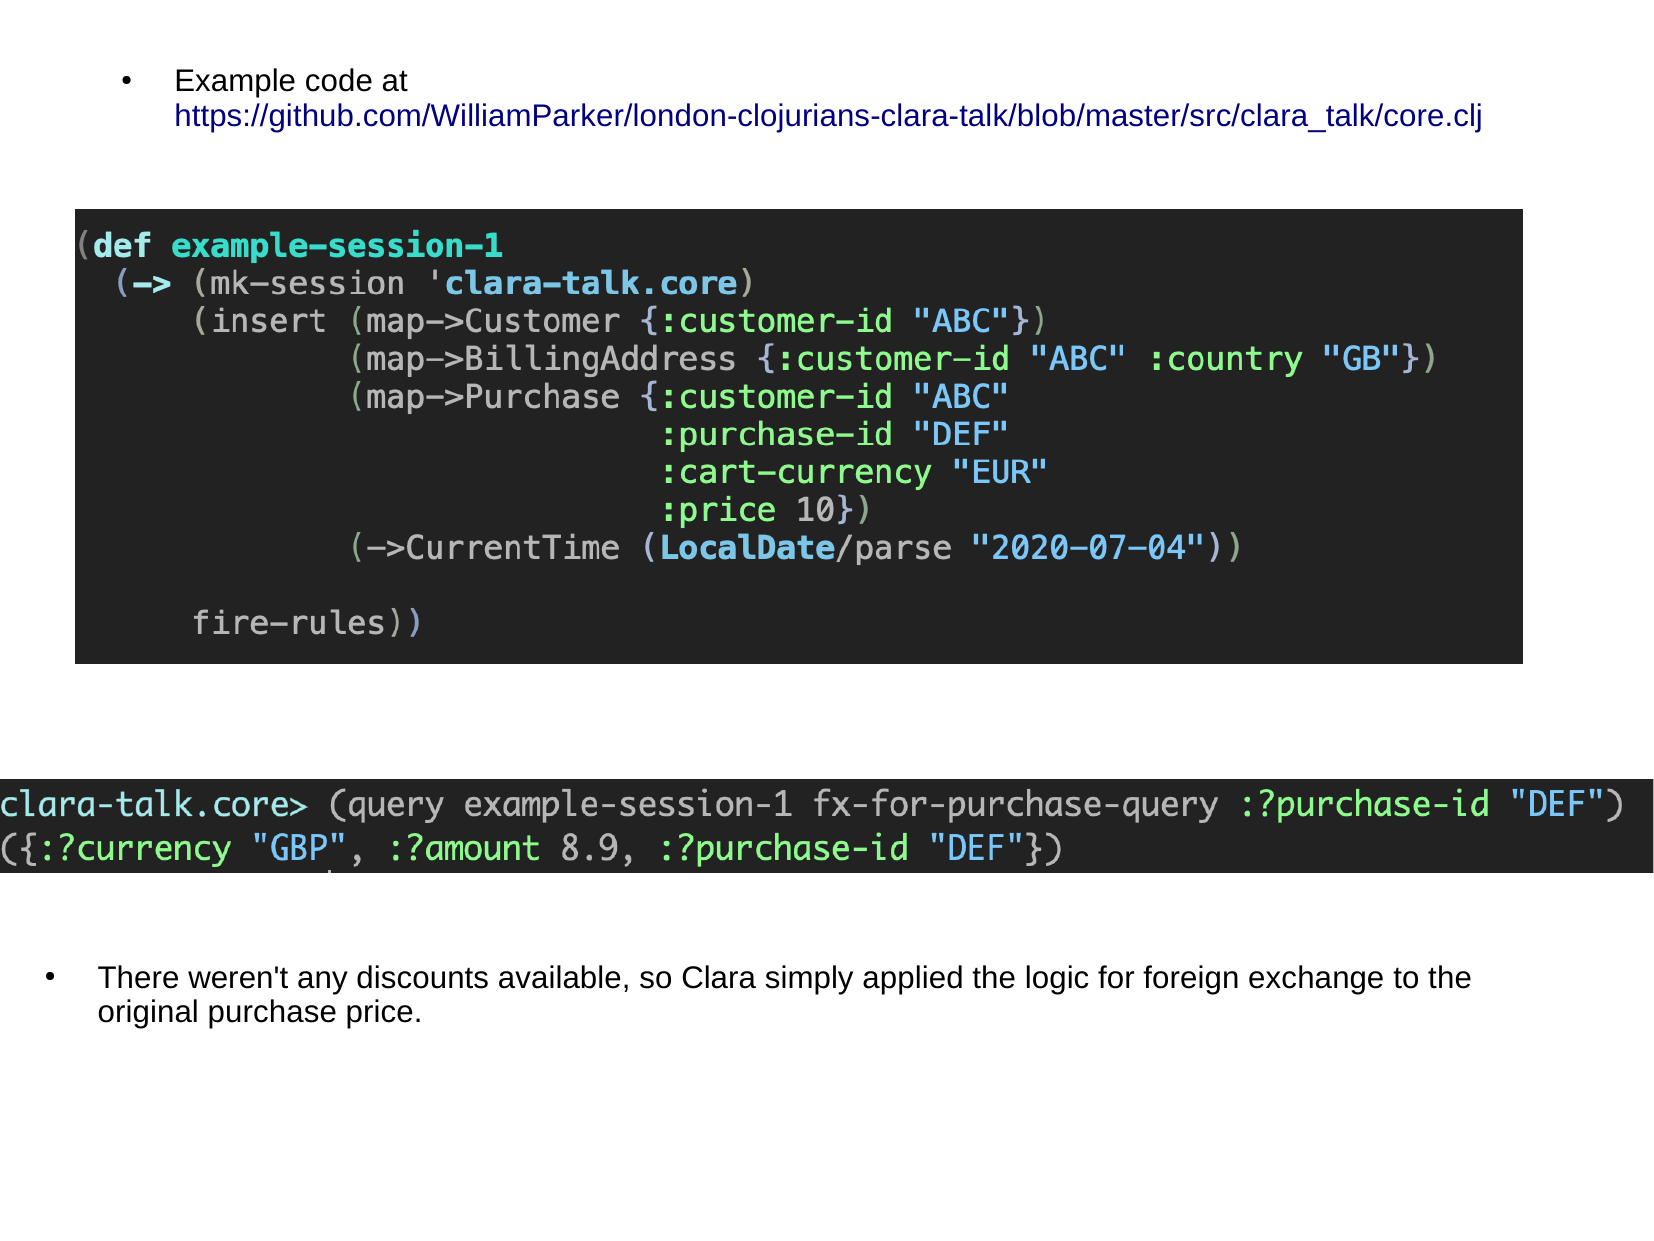

# Example code at https://github.com/WilliamParker/london-clojurians-clara-talk/blob/master/src/clara_talk/core.clj
There weren't any discounts available, so Clara simply applied the logic for foreign exchange to the original purchase price.